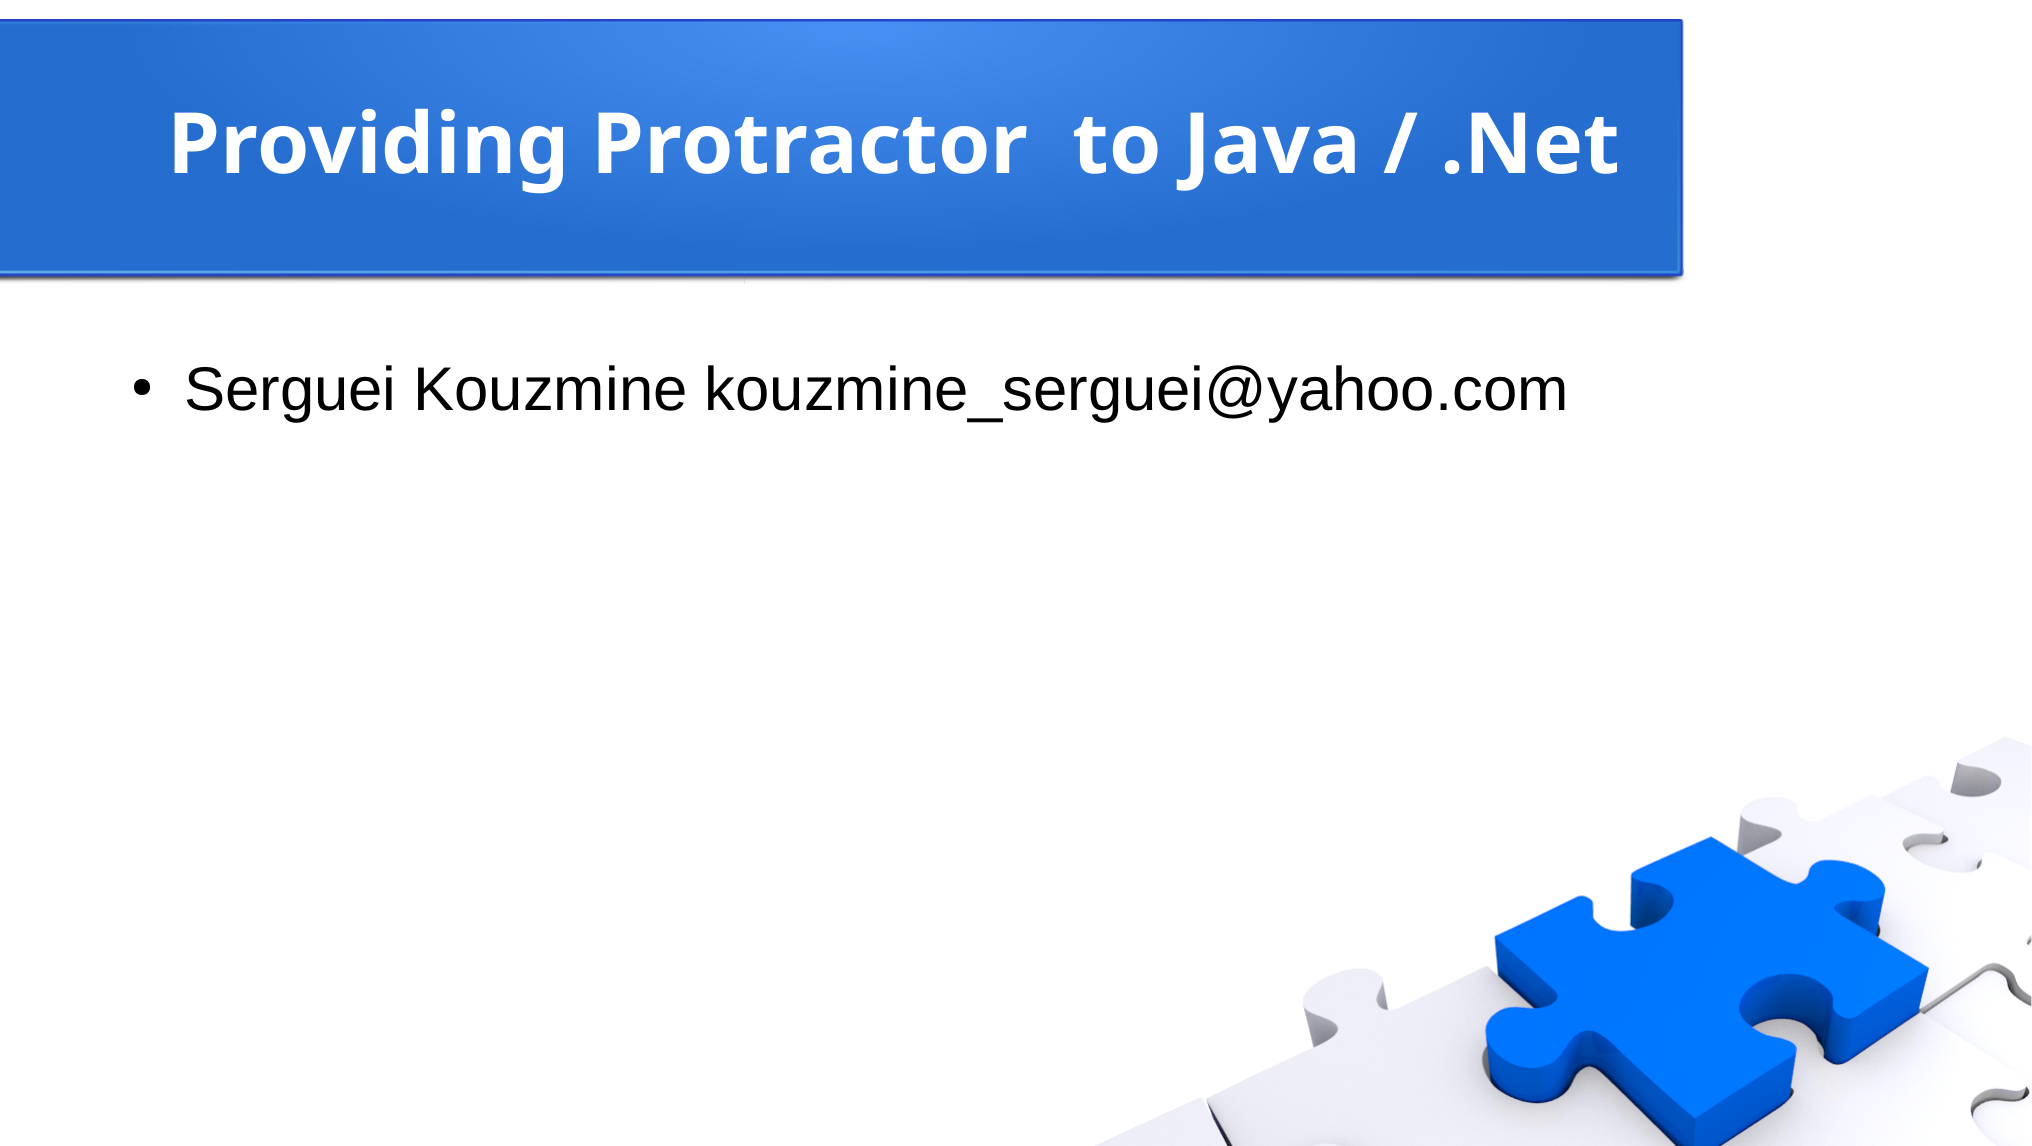

# Providing Protractor to Java / .Net
Serguei Kouzmine kouzmine_serguei@yahoo.com